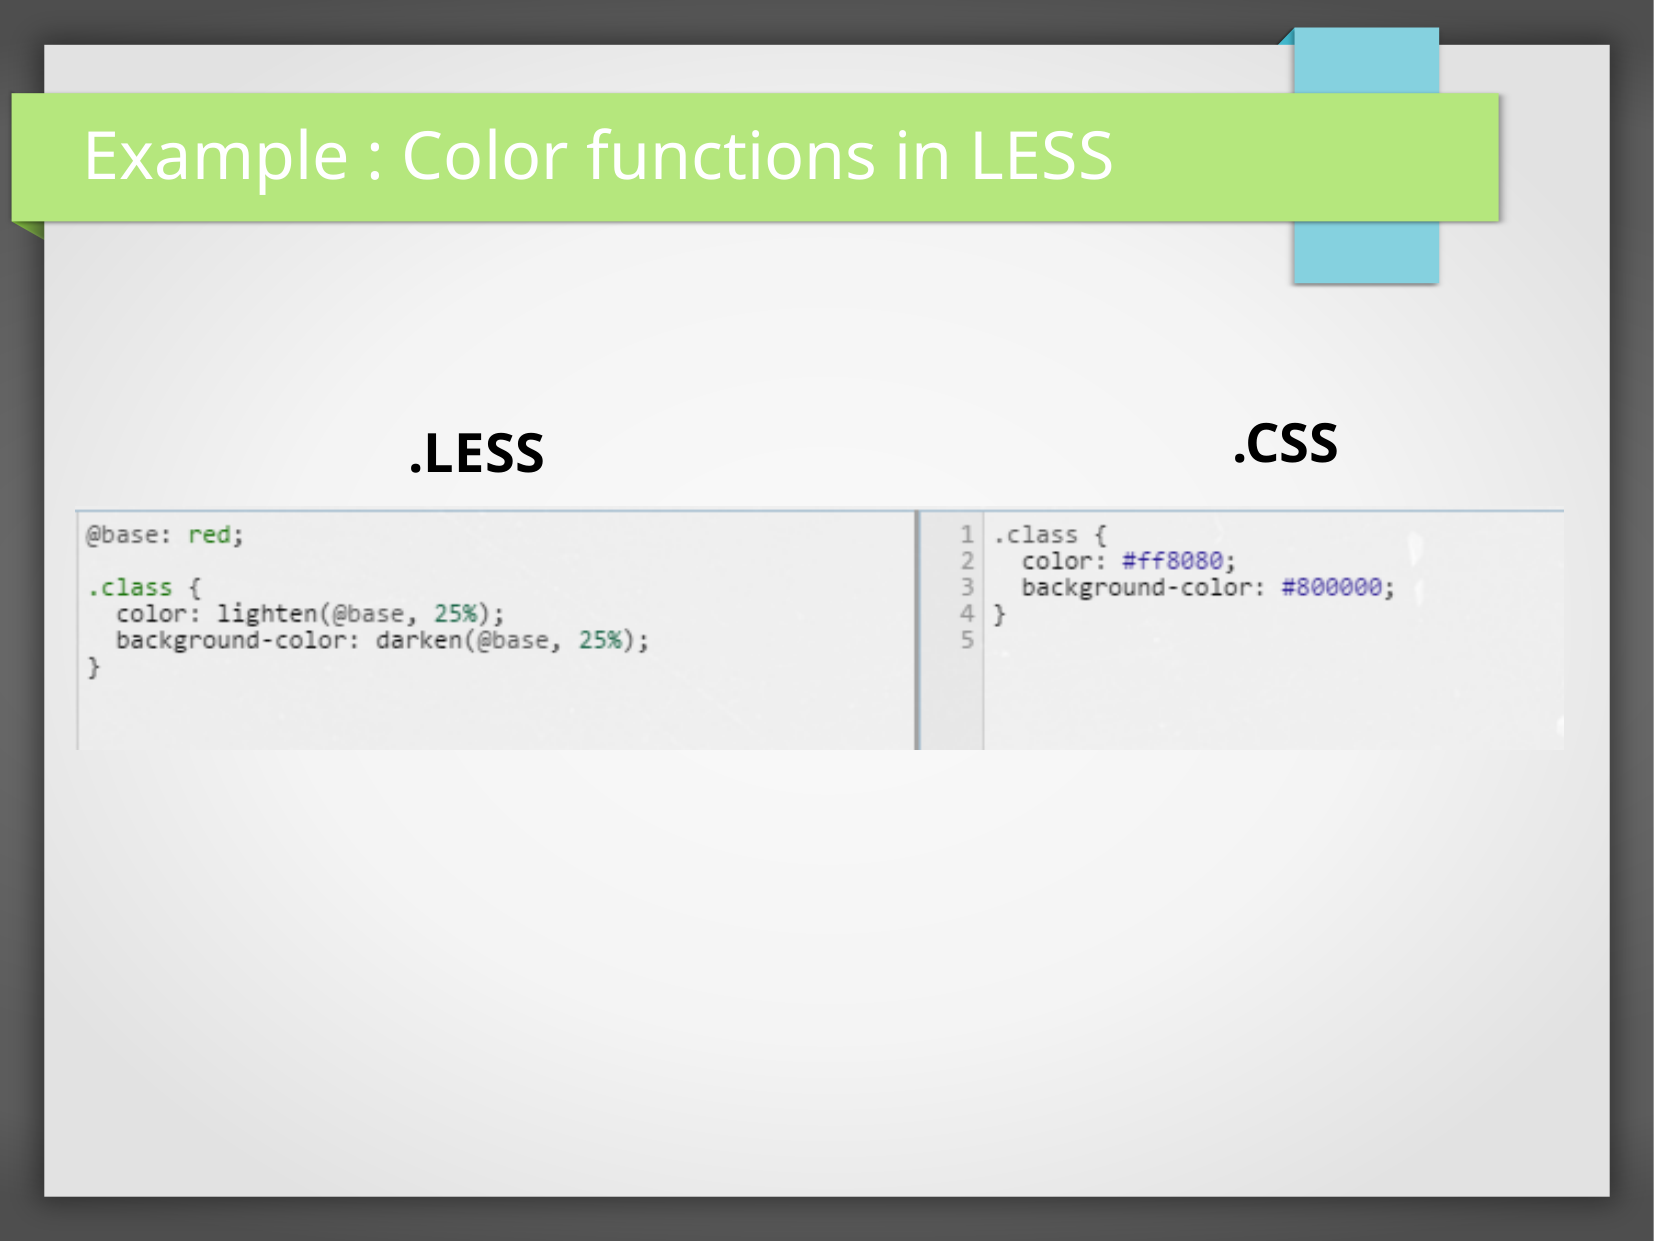

# Example : Color functions in LESS
.CSS
.LESS